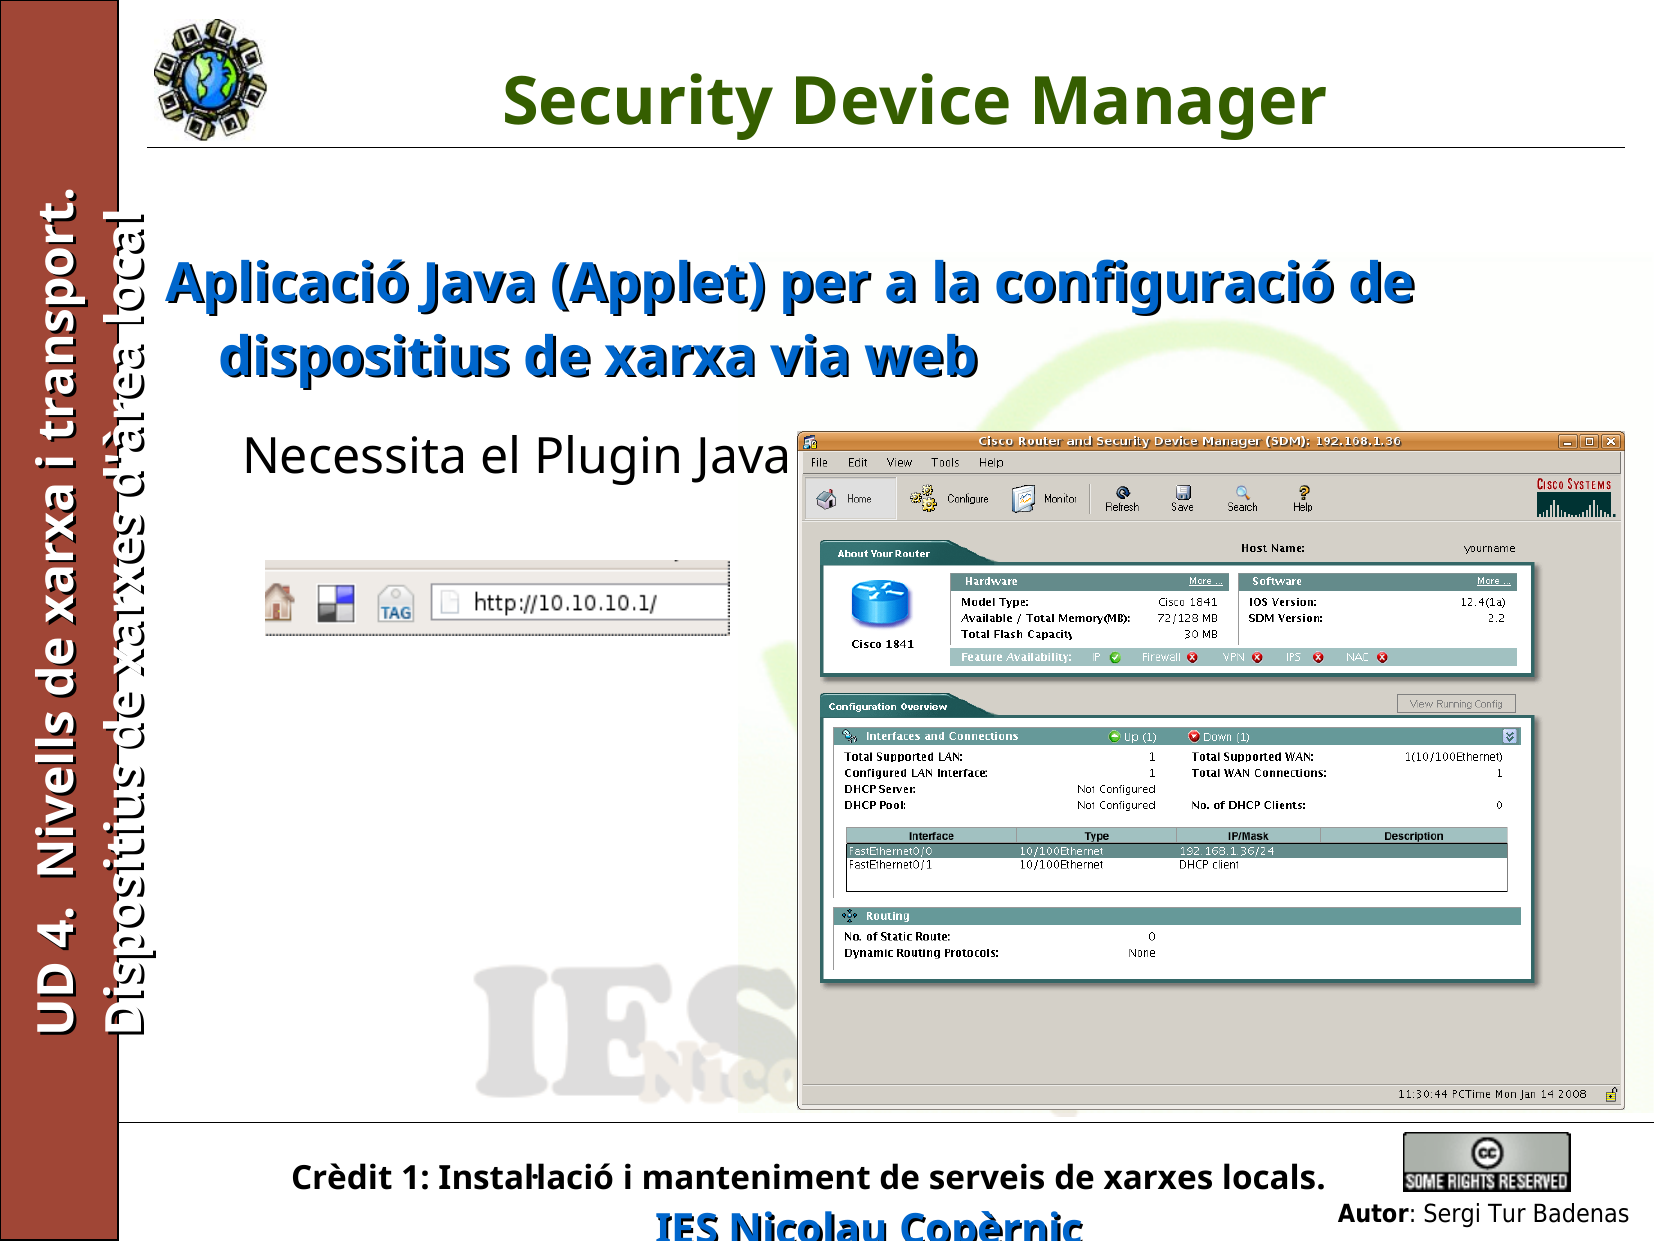

# Security Device Manager
Aplicació Java (Applet) per a la configuració de dispositius de xarxa via web
Necessita el Plugin Java